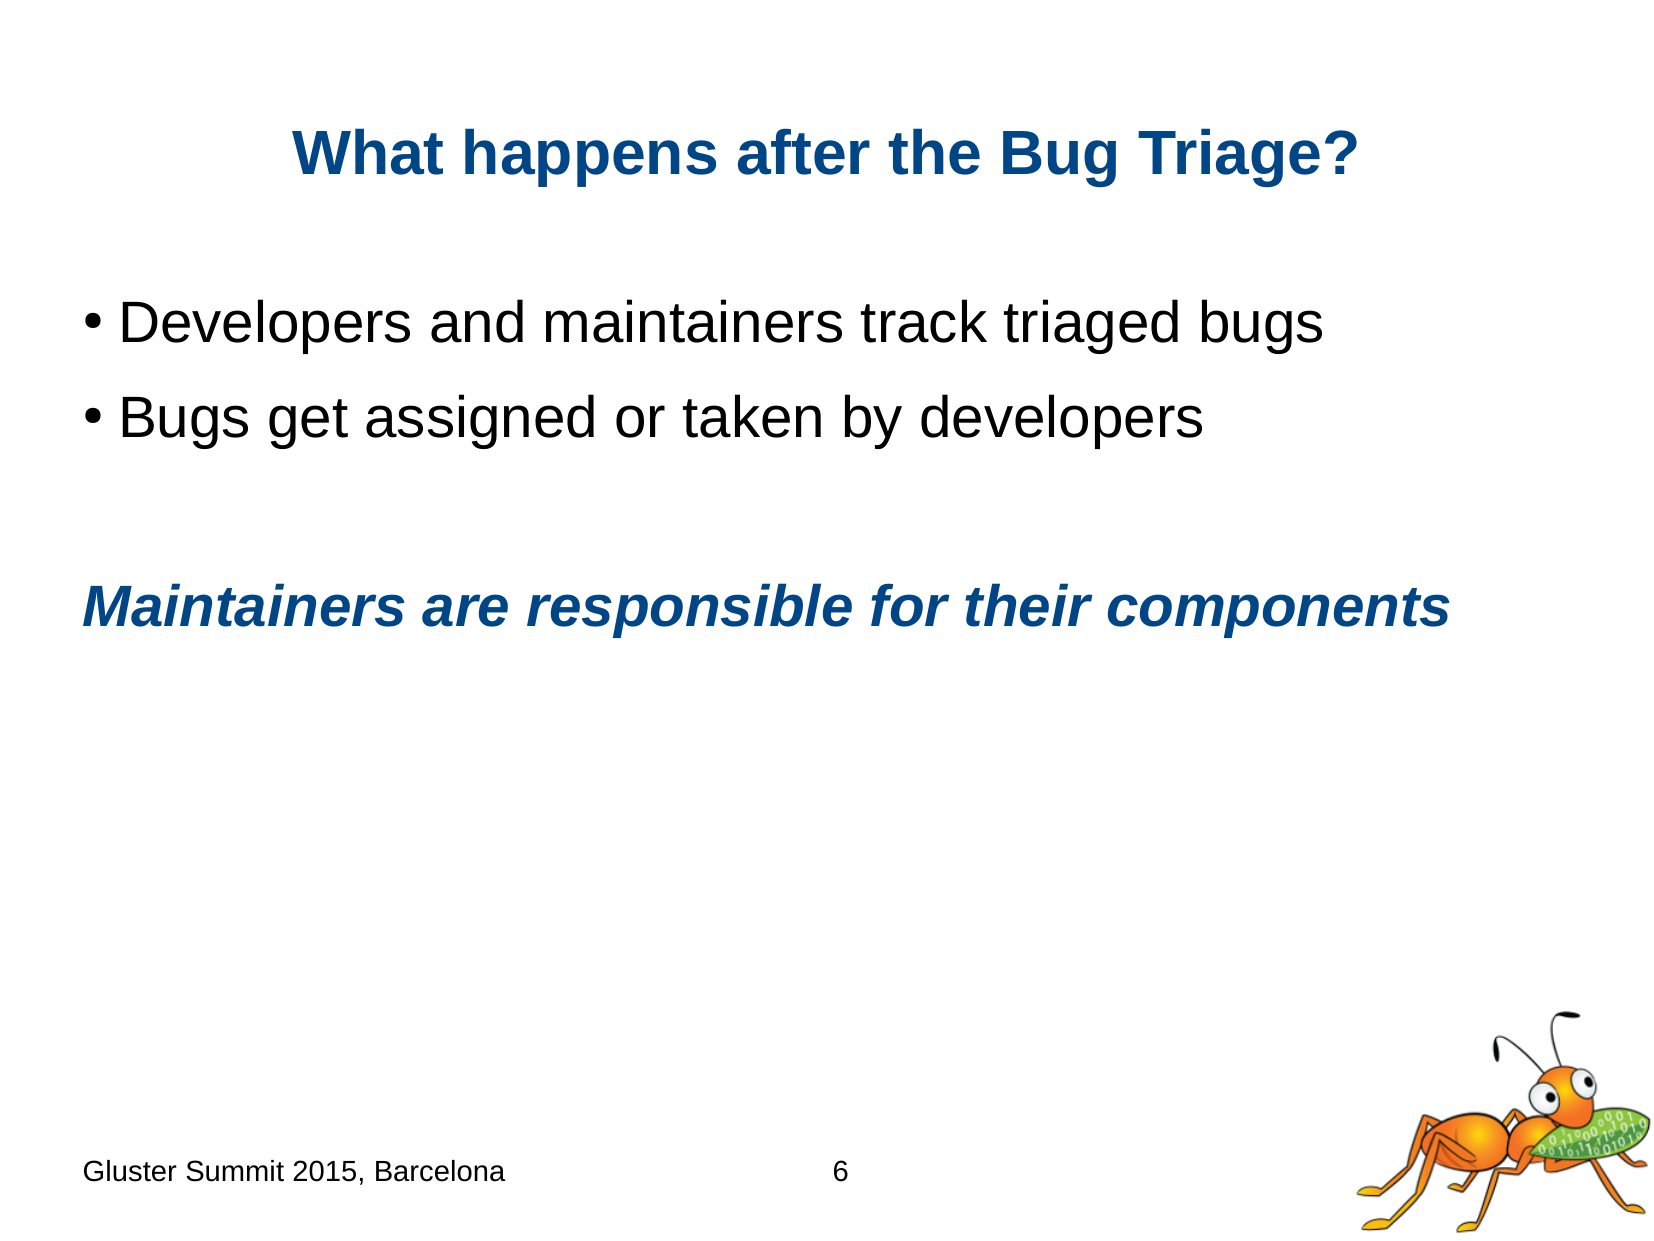

# What happens after the Bug Triage?
Developers and maintainers track triaged bugs
Bugs get assigned or taken by developers
Maintainers are responsible for their components
Gluster Summit 2015, Barcelona
6